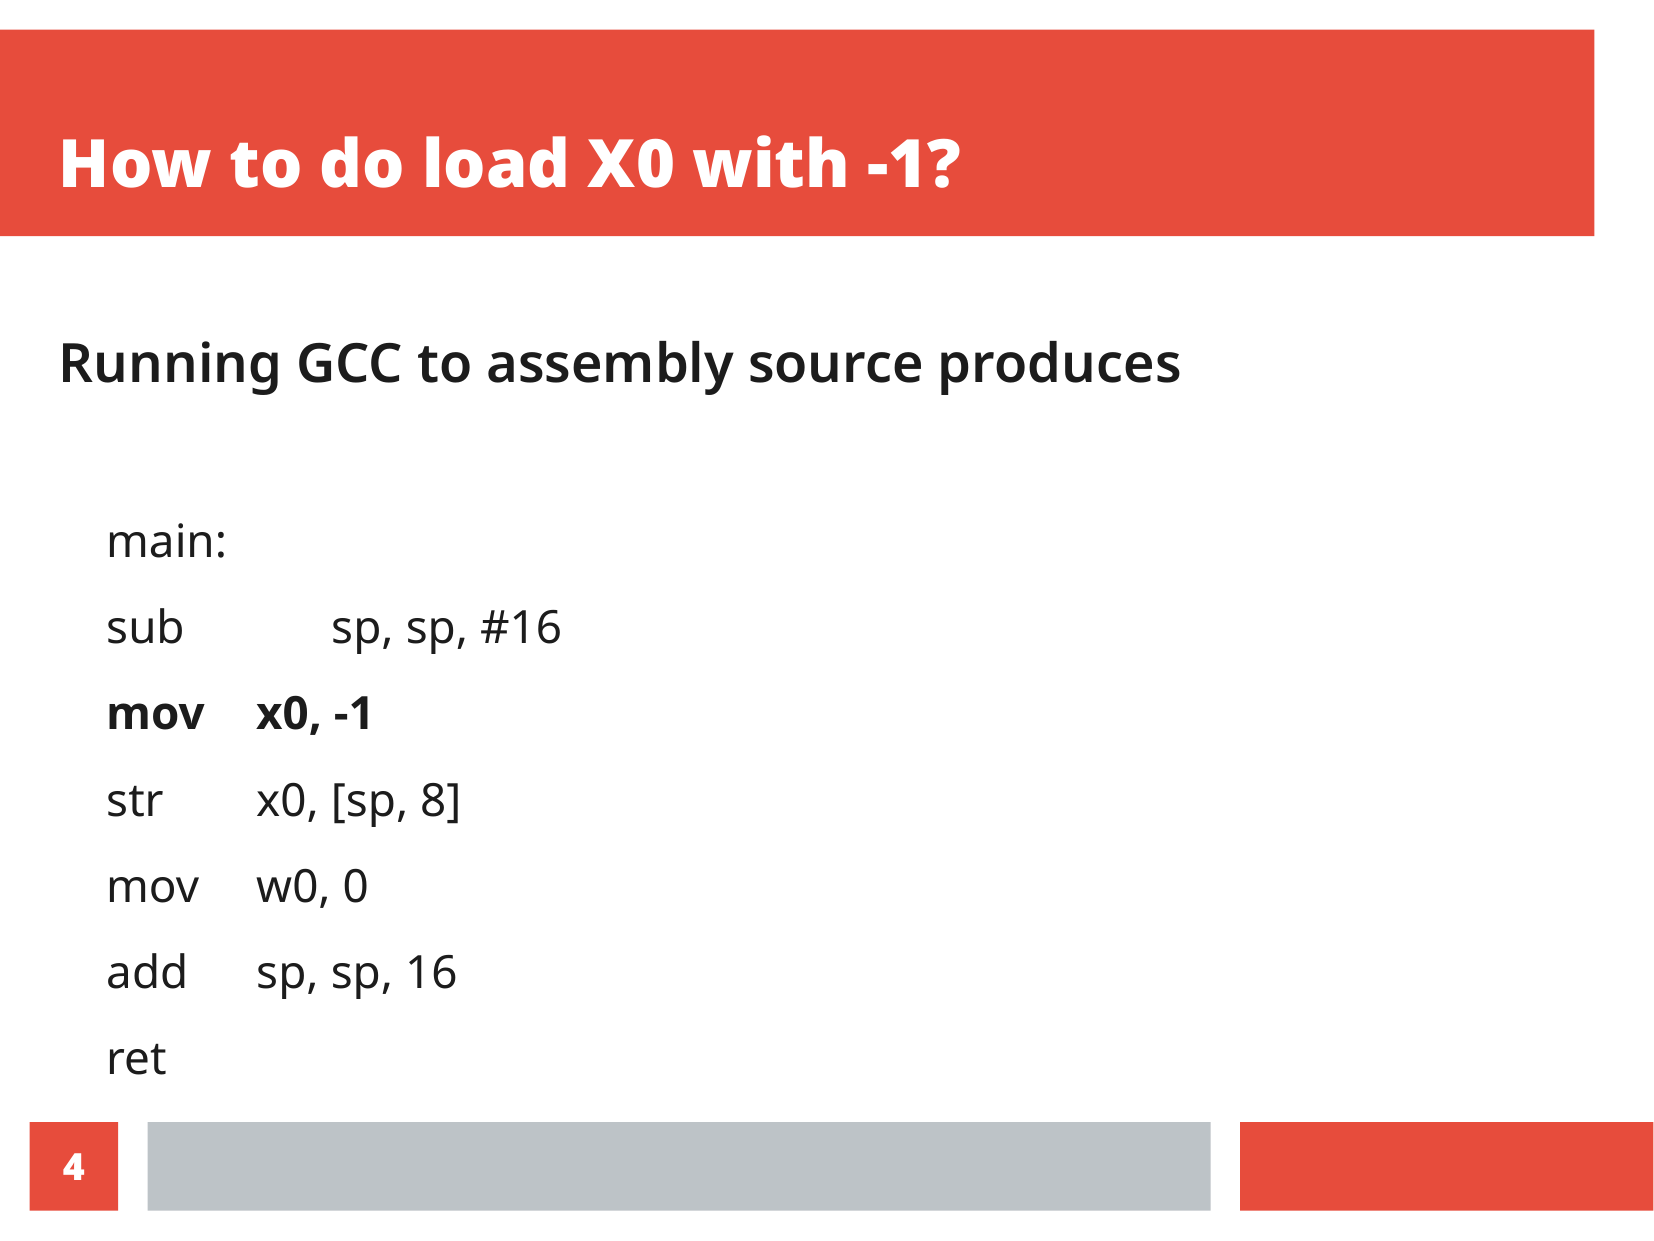

# How to do load X0 with -1?
Running GCC to assembly source produces
main:
sub		sp, sp, #16
mov	x0, -1
str		x0, [sp, 8]
mov	w0, 0
add	sp, sp, 16
ret
4